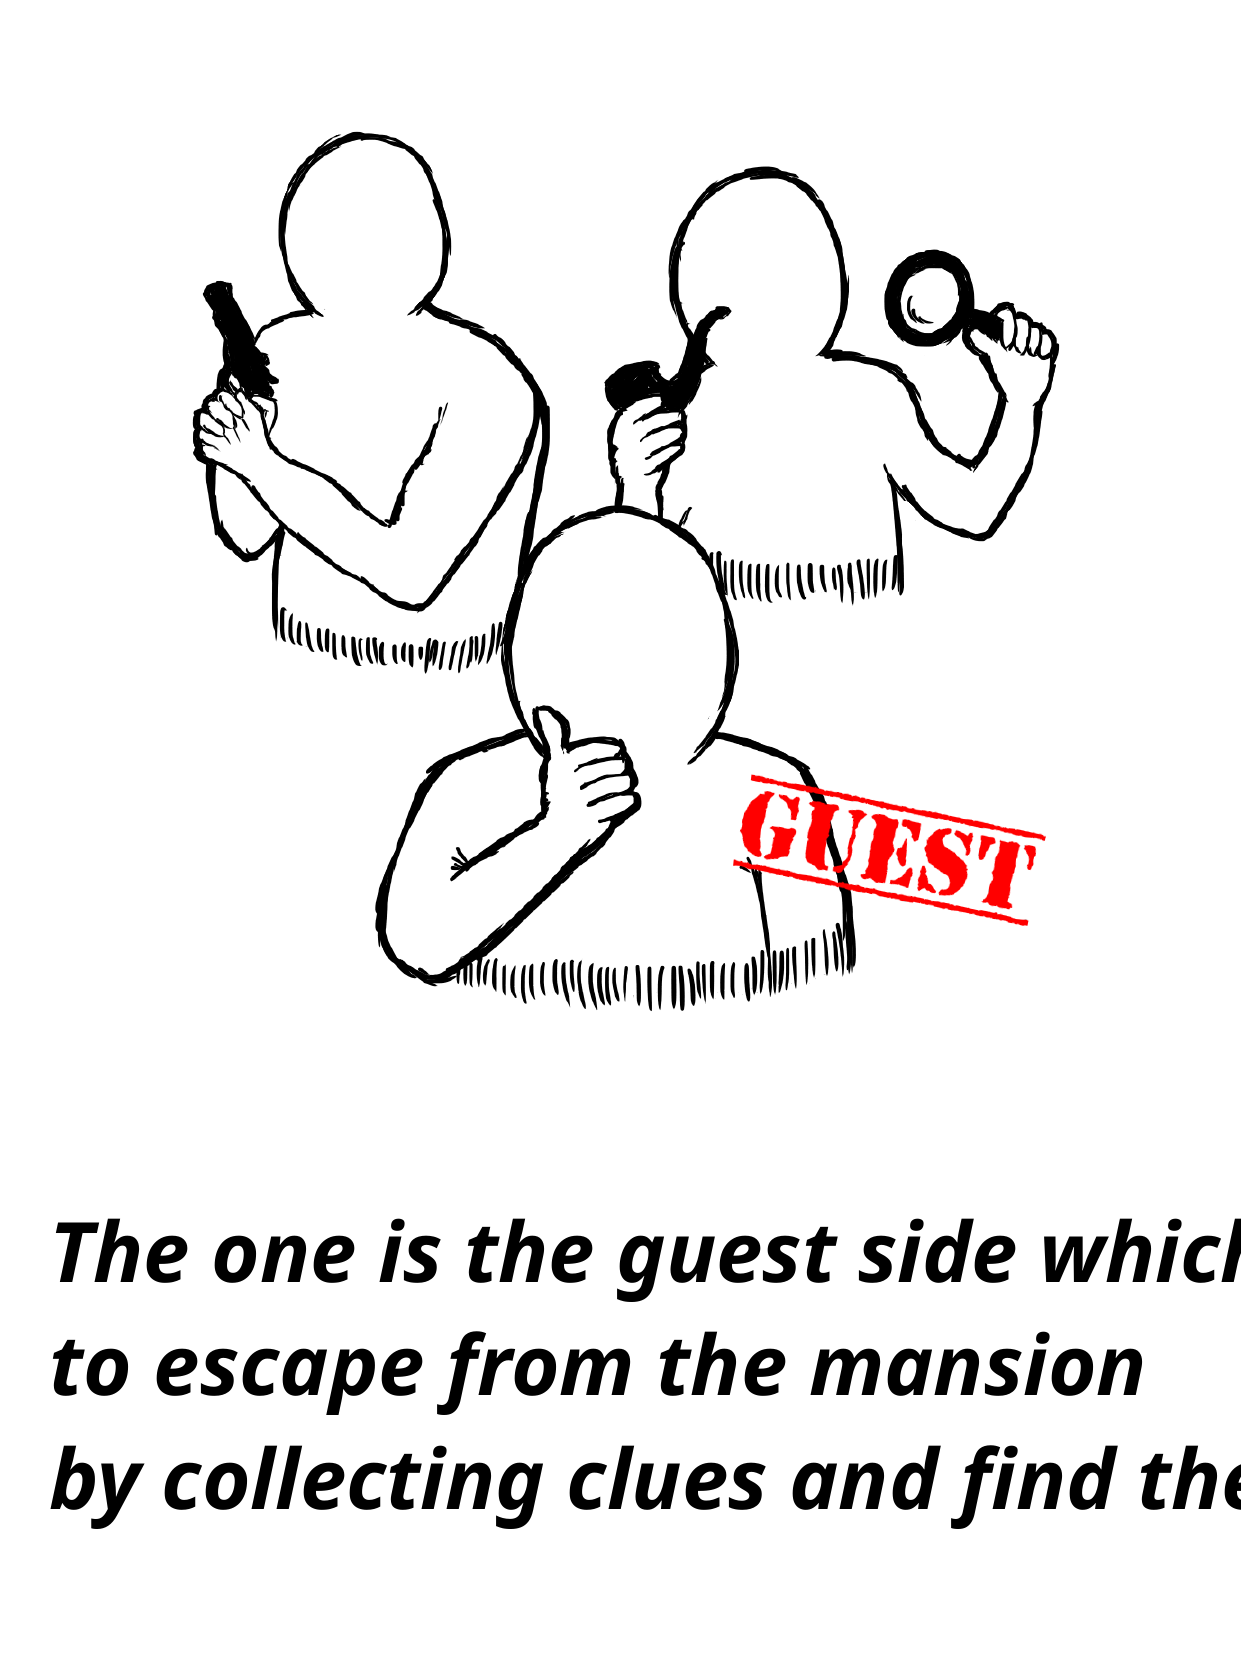

The one is the guest side which aims
to escape from the mansion
by collecting clues and find the key.